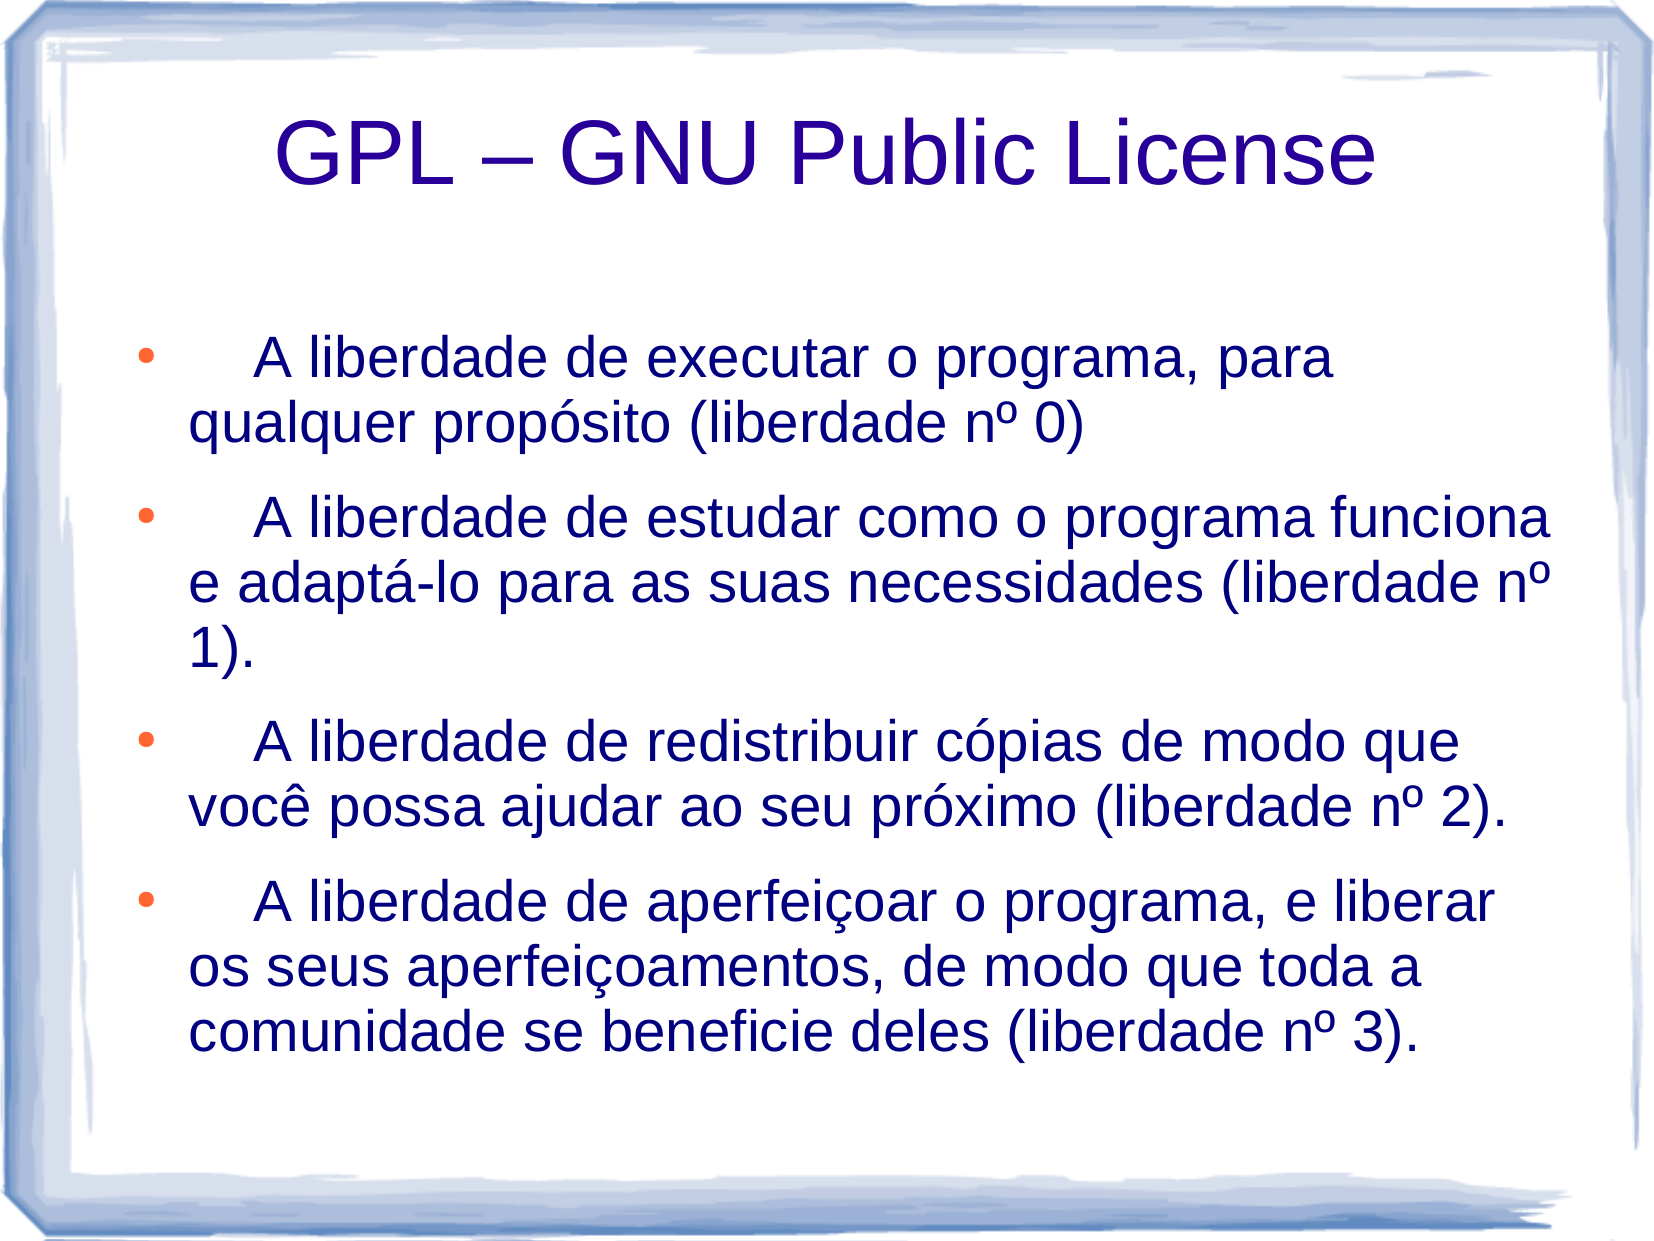

# GPL – GNU Public License
 A liberdade de executar o programa, para qualquer propósito (liberdade nº 0)
 A liberdade de estudar como o programa funciona e adaptá-lo para as suas necessidades (liberdade nº 1).
 A liberdade de redistribuir cópias de modo que você possa ajudar ao seu próximo (liberdade nº 2).
 A liberdade de aperfeiçoar o programa, e liberar os seus aperfeiçoamentos, de modo que toda a comunidade se beneficie deles (liberdade nº 3).